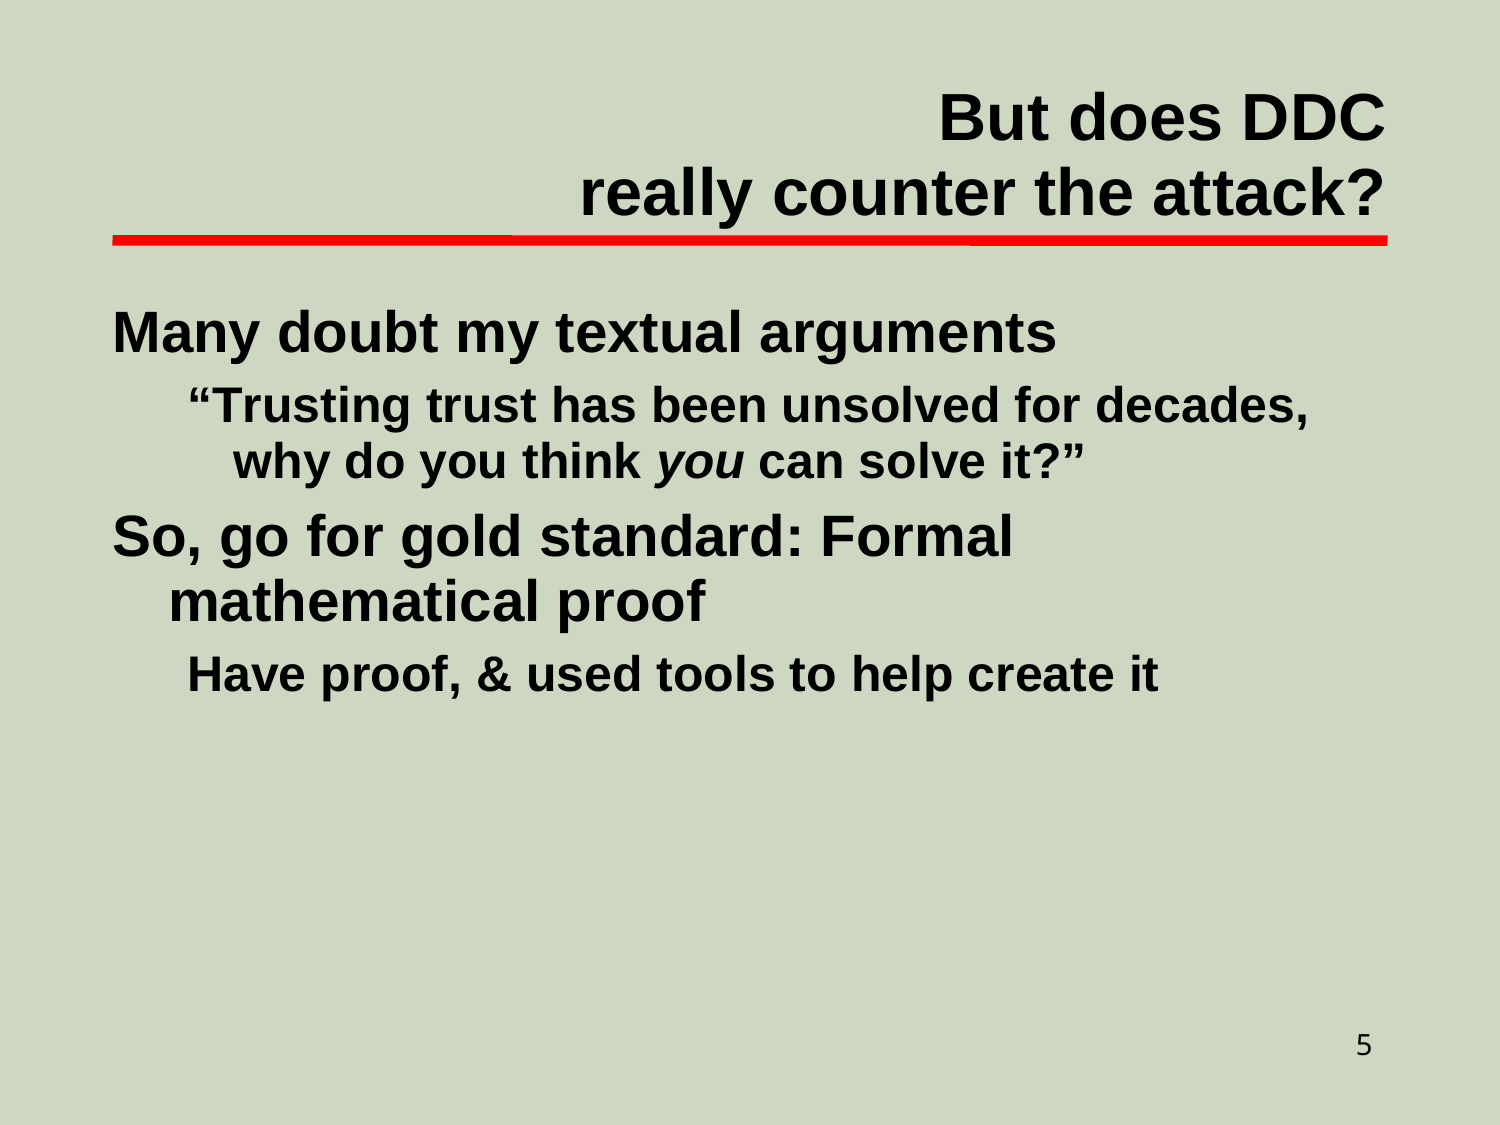

# But does DDC really counter the attack?
Many doubt my textual arguments
“Trusting trust has been unsolved for decades, why do you think you can solve it?”
So, go for gold standard: Formal mathematical proof
Have proof, & used tools to help create it